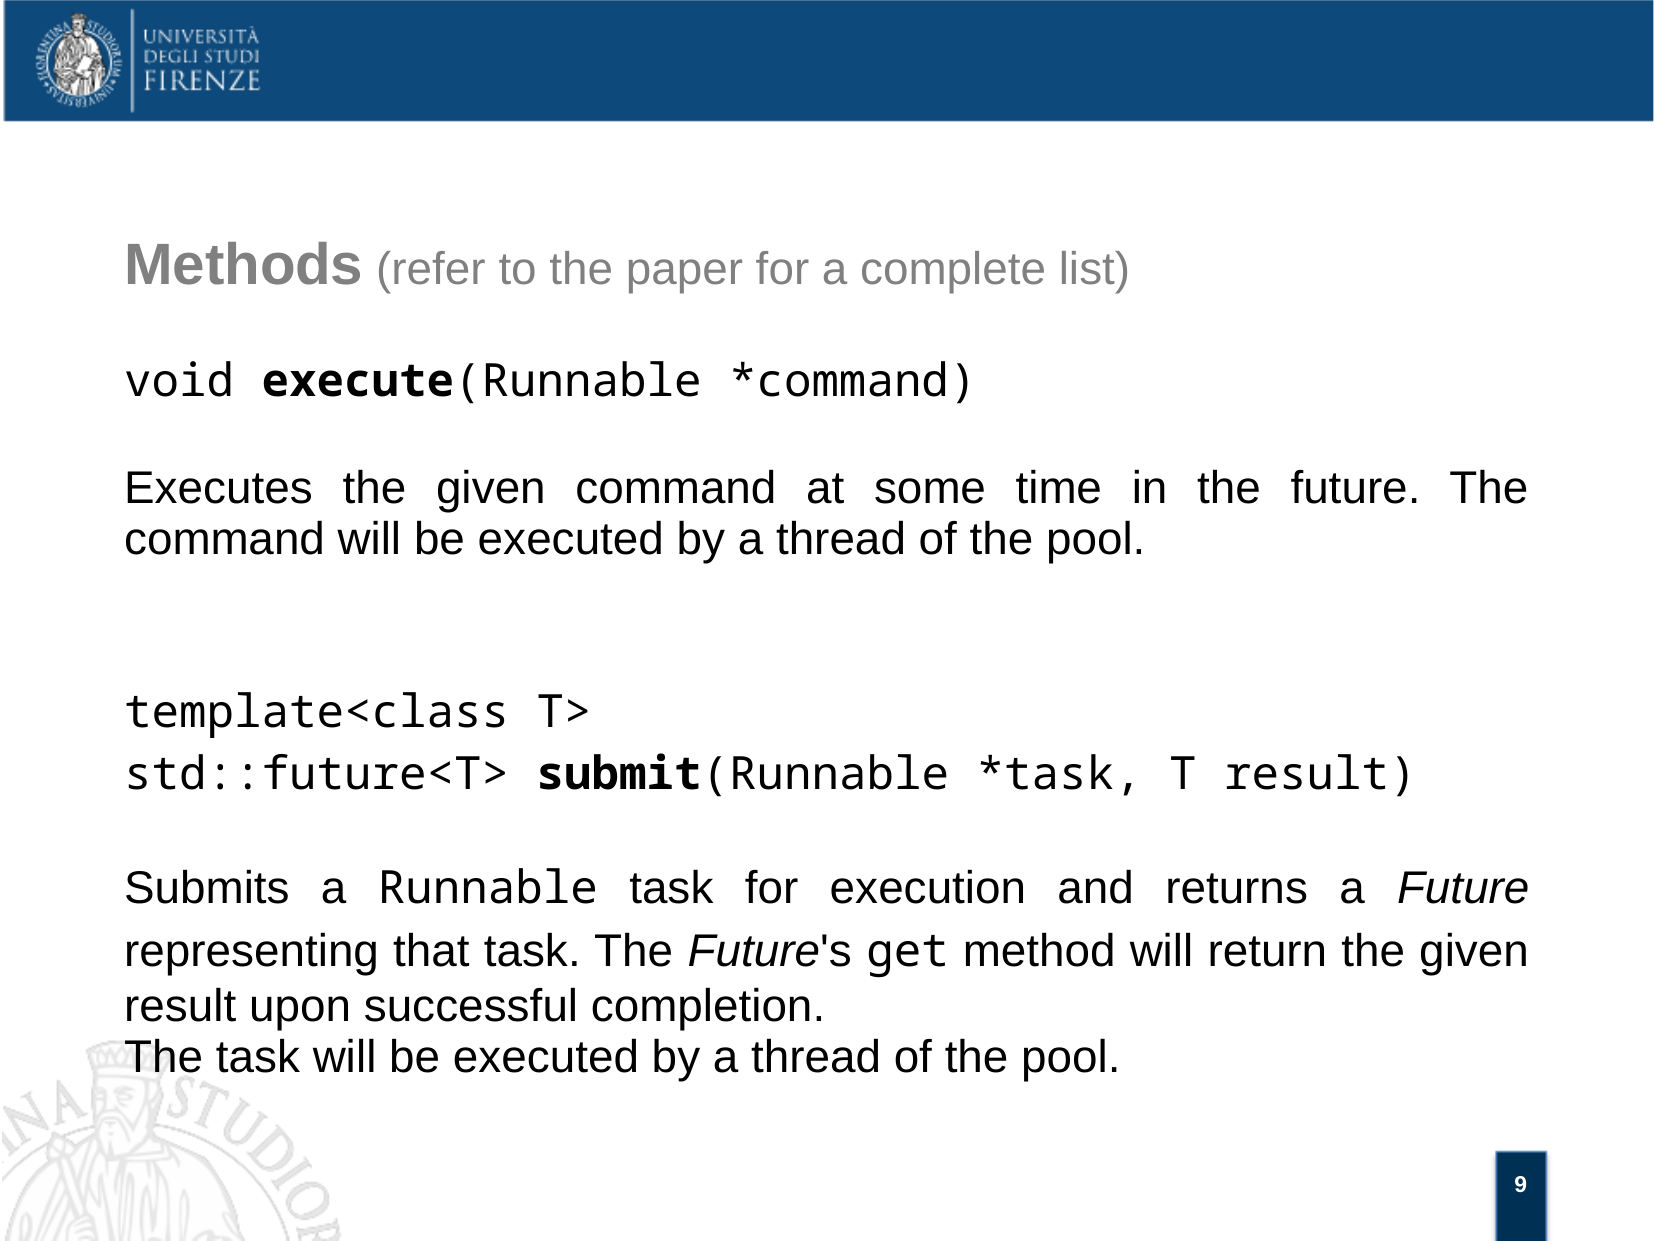

Methods (refer to the paper for a complete list)
void execute(Runnable *command)
Executes the given command at some time in the future. The command will be executed by a thread of the pool.
template<class T>
std::future<T> submit(Runnable *task, T result)
Submits a Runnable task for execution and returns a Future representing that task. The Future's get method will return the given result upon successful completion.
The task will be executed by a thread of the pool.
9